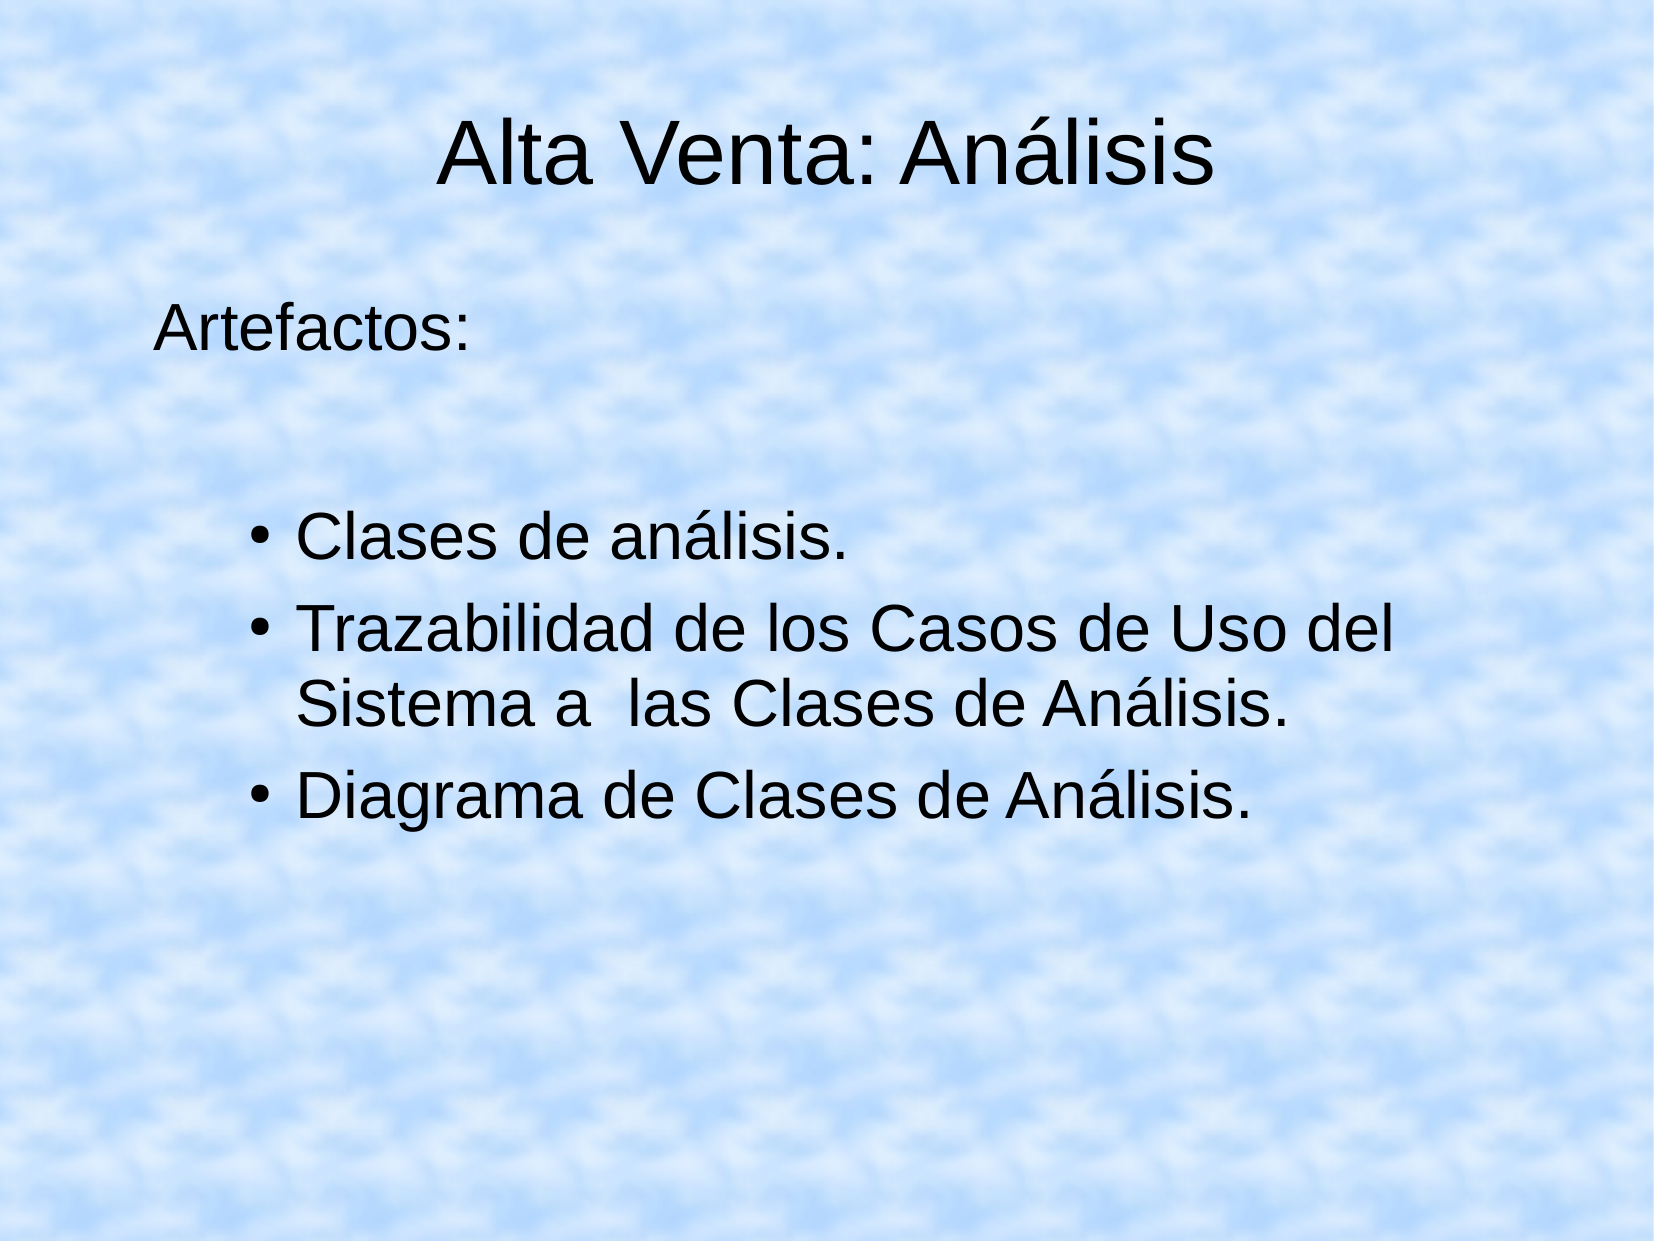

# Alta Venta: Análisis
Artefactos:
Clases de análisis.
Trazabilidad de los Casos de Uso del Sistema a las Clases de Análisis.
Diagrama de Clases de Análisis.